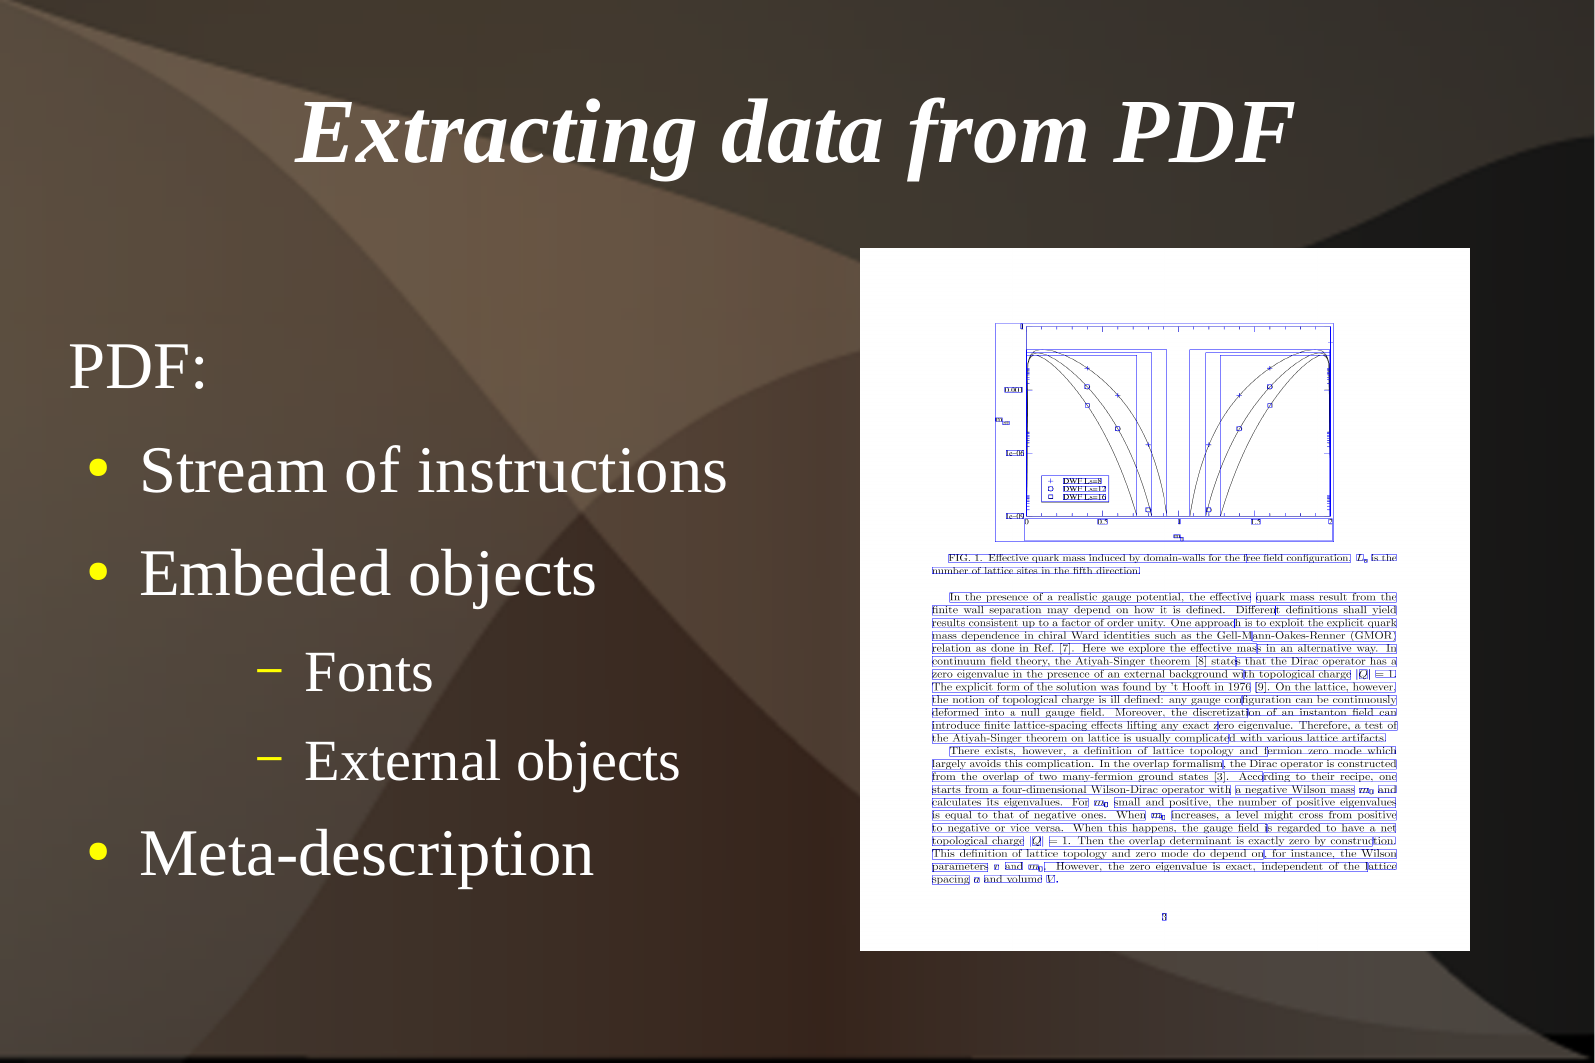

# Extracting data from PDF
PDF:
Stream of instructions
Embeded objects
Fonts
External objects
Meta-description